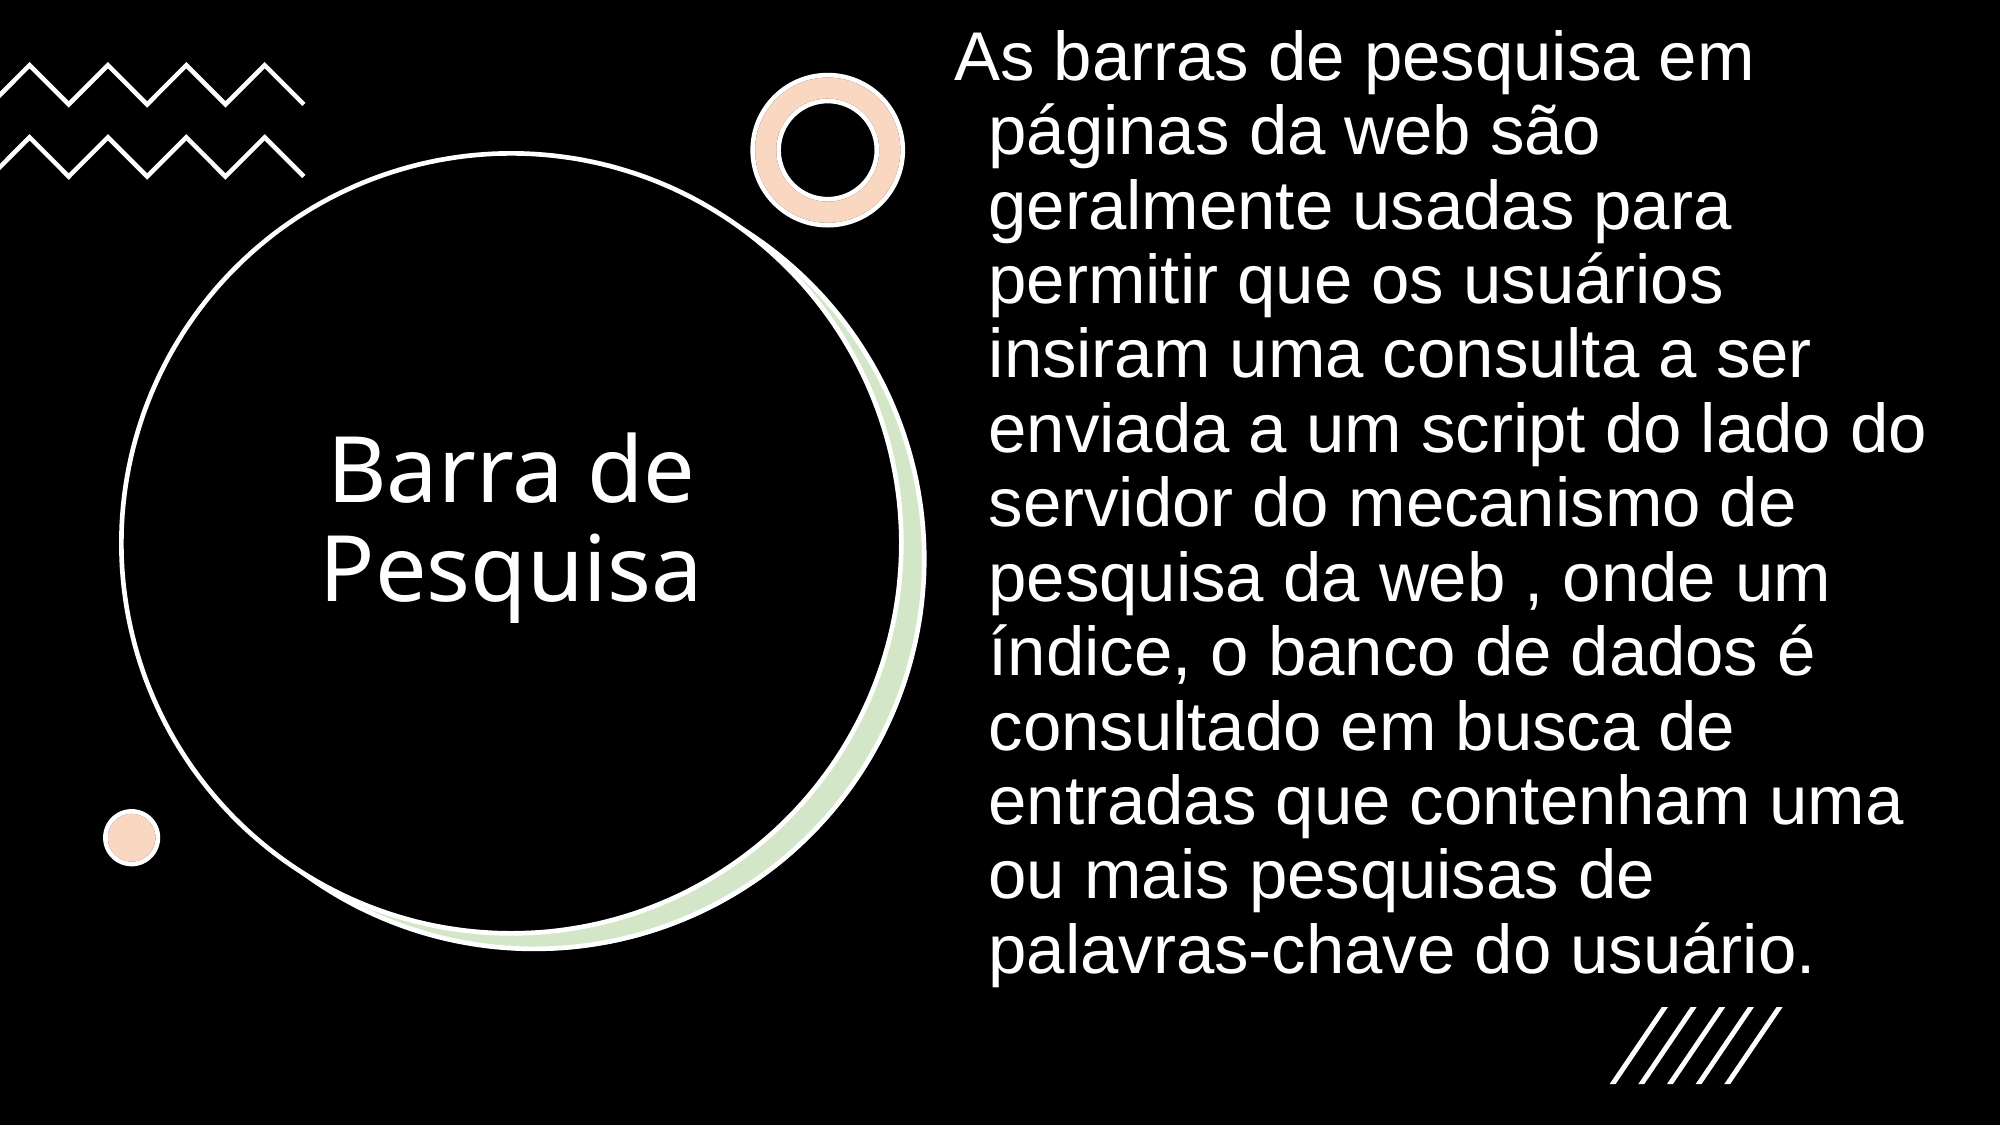

As barras de pesquisa em páginas da web são geralmente usadas para permitir que os usuários insiram uma consulta a ser enviada a um script do lado do servidor do mecanismo de pesquisa da web , onde um índice, o banco de dados é consultado em busca de entradas que contenham uma ou mais pesquisas de palavras-chave do usuário.
# Barra de Pesquisa